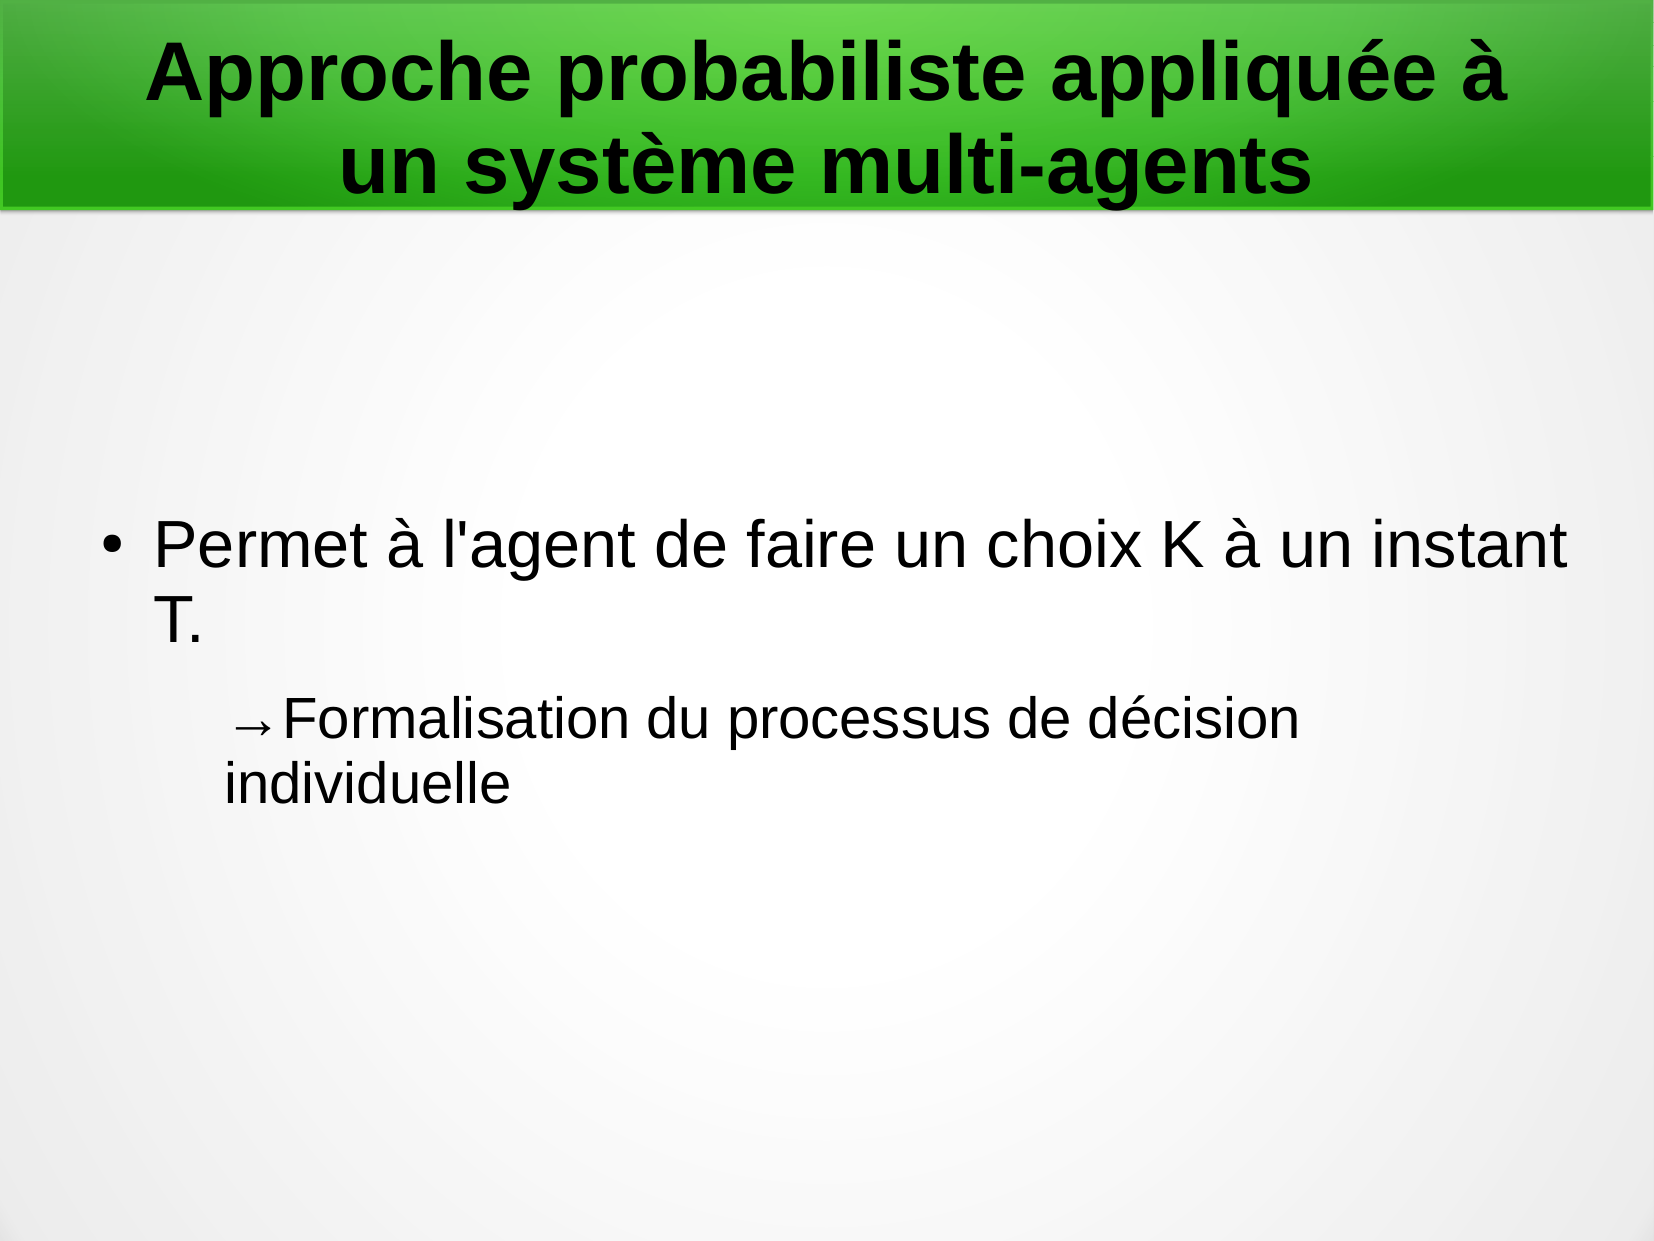

# Approche probabiliste appliquée à un système multi-agents
Permet à l'agent de faire un choix K à un instant T.
→Formalisation du processus de décision 	 individuelle